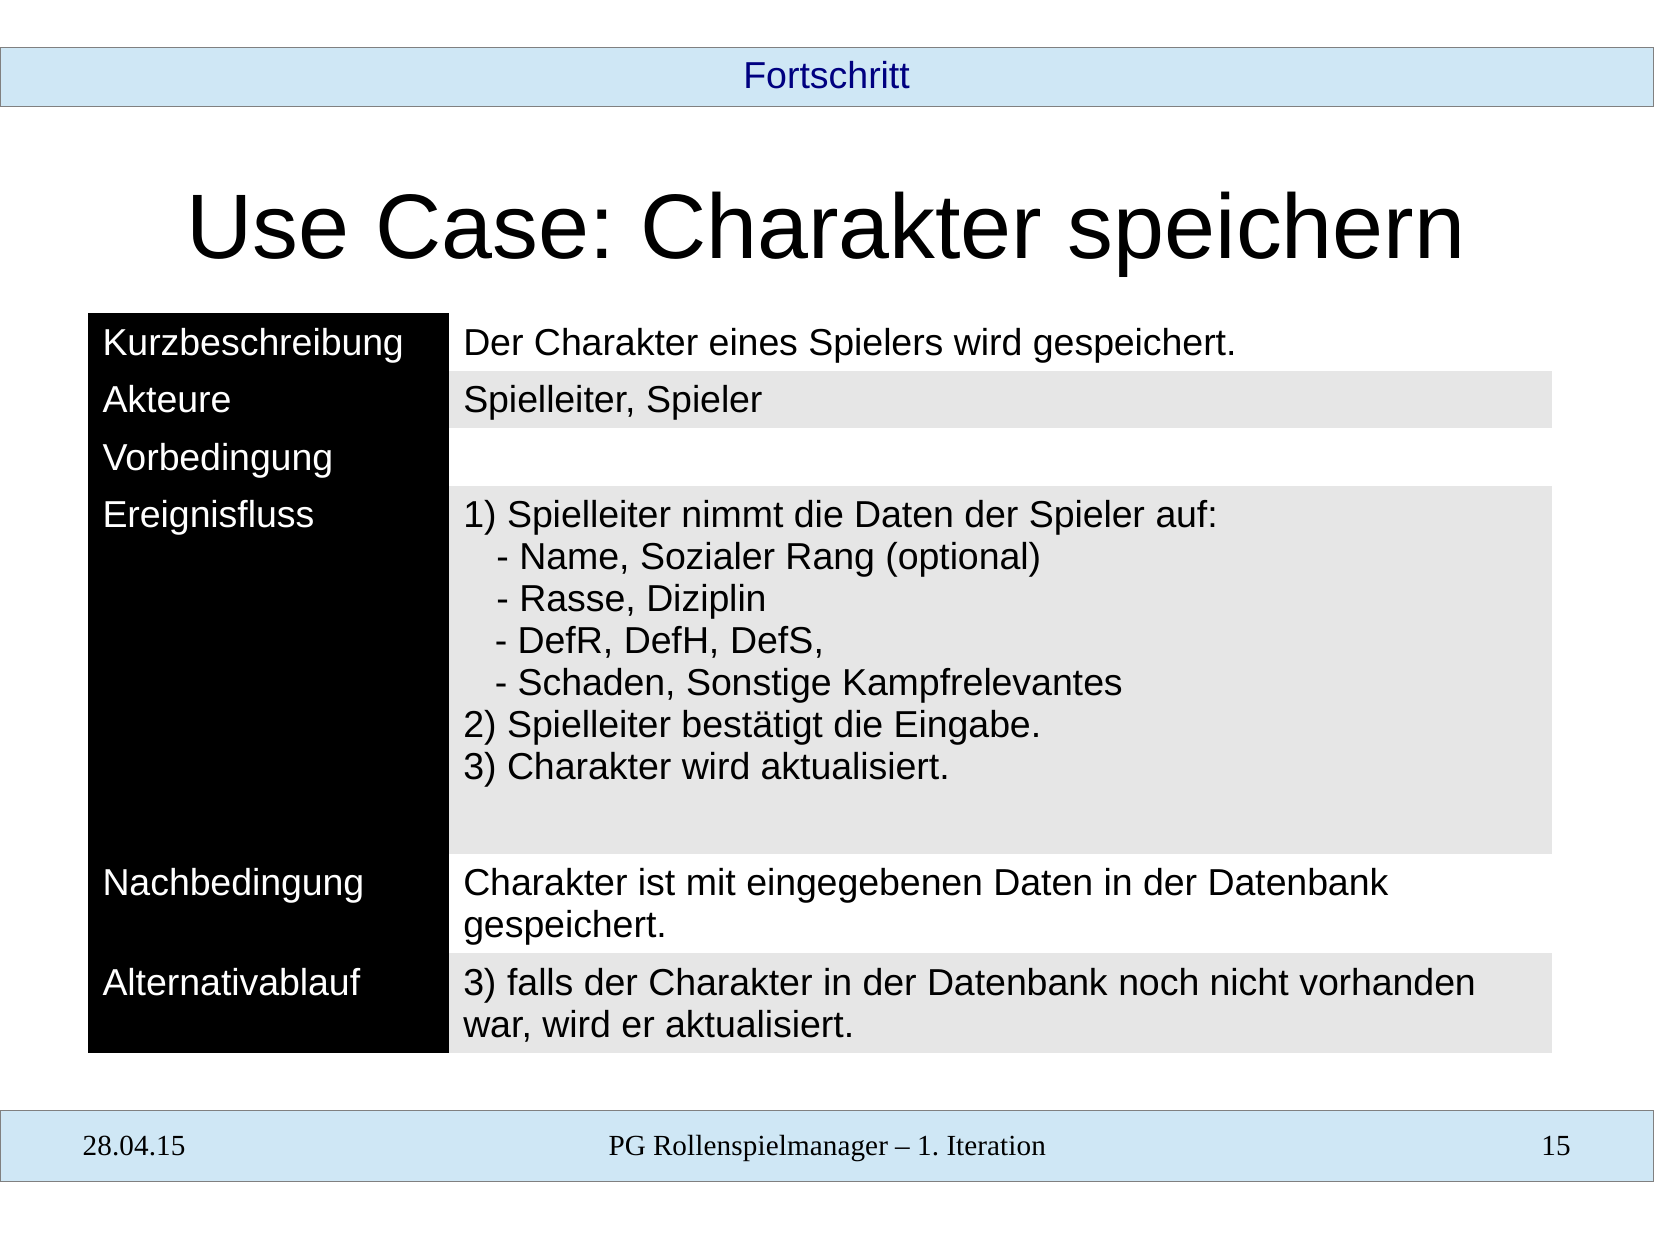

Fortschritt
# Use Case: Charakter speichern
| Kurzbeschreibung | Der Charakter eines Spielers wird gespeichert. |
| --- | --- |
| Akteure | Spielleiter, Spieler |
| Vorbedingung | |
| Ereignisfluss | Spielleiter nimmt die Daten der Spieler auf: - Name, Sozialer Rang (optional) - Rasse, Diziplin - DefR, DefH, DefS, - Schaden, Sonstige Kampfrelevantes Spielleiter bestätigt die Eingabe. Charakter wird aktualisiert. |
| Nachbedingung | Charakter ist mit eingegebenen Daten in der Datenbank gespeichert. |
| Alternativablauf | 3) falls der Charakter in der Datenbank noch nicht vorhanden war, wird er aktualisiert. |
28.04.15
PG Rollenspielmanager - 1. Iteration
15